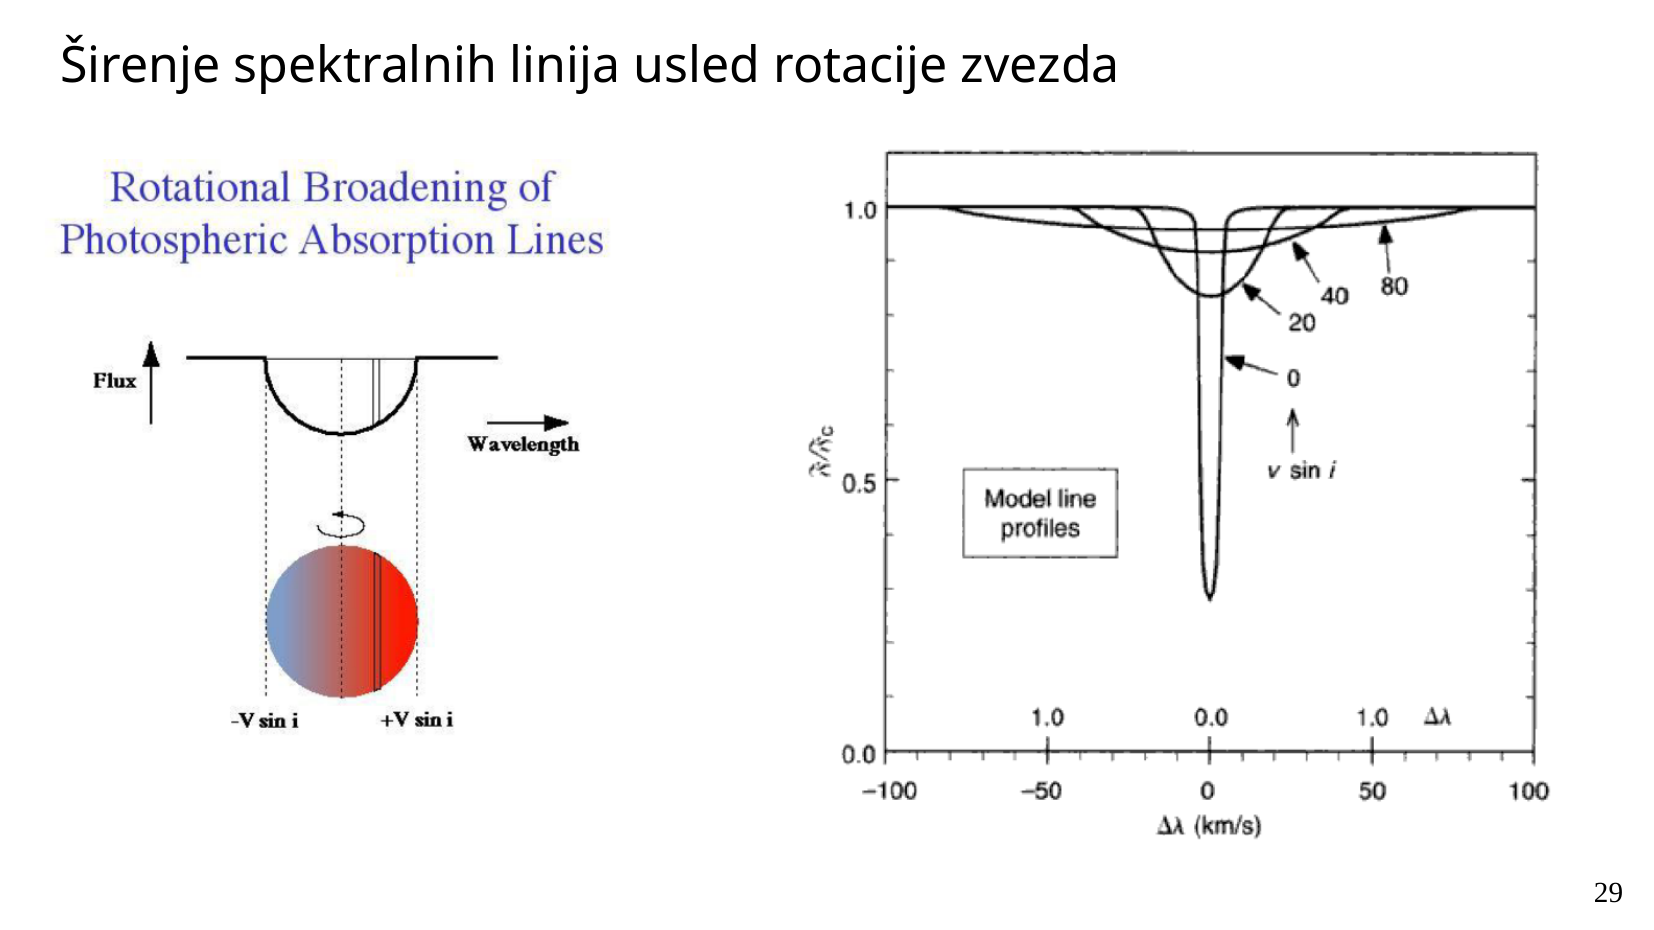

# Širenje spektralnih linija usled rotacije zvezda
29